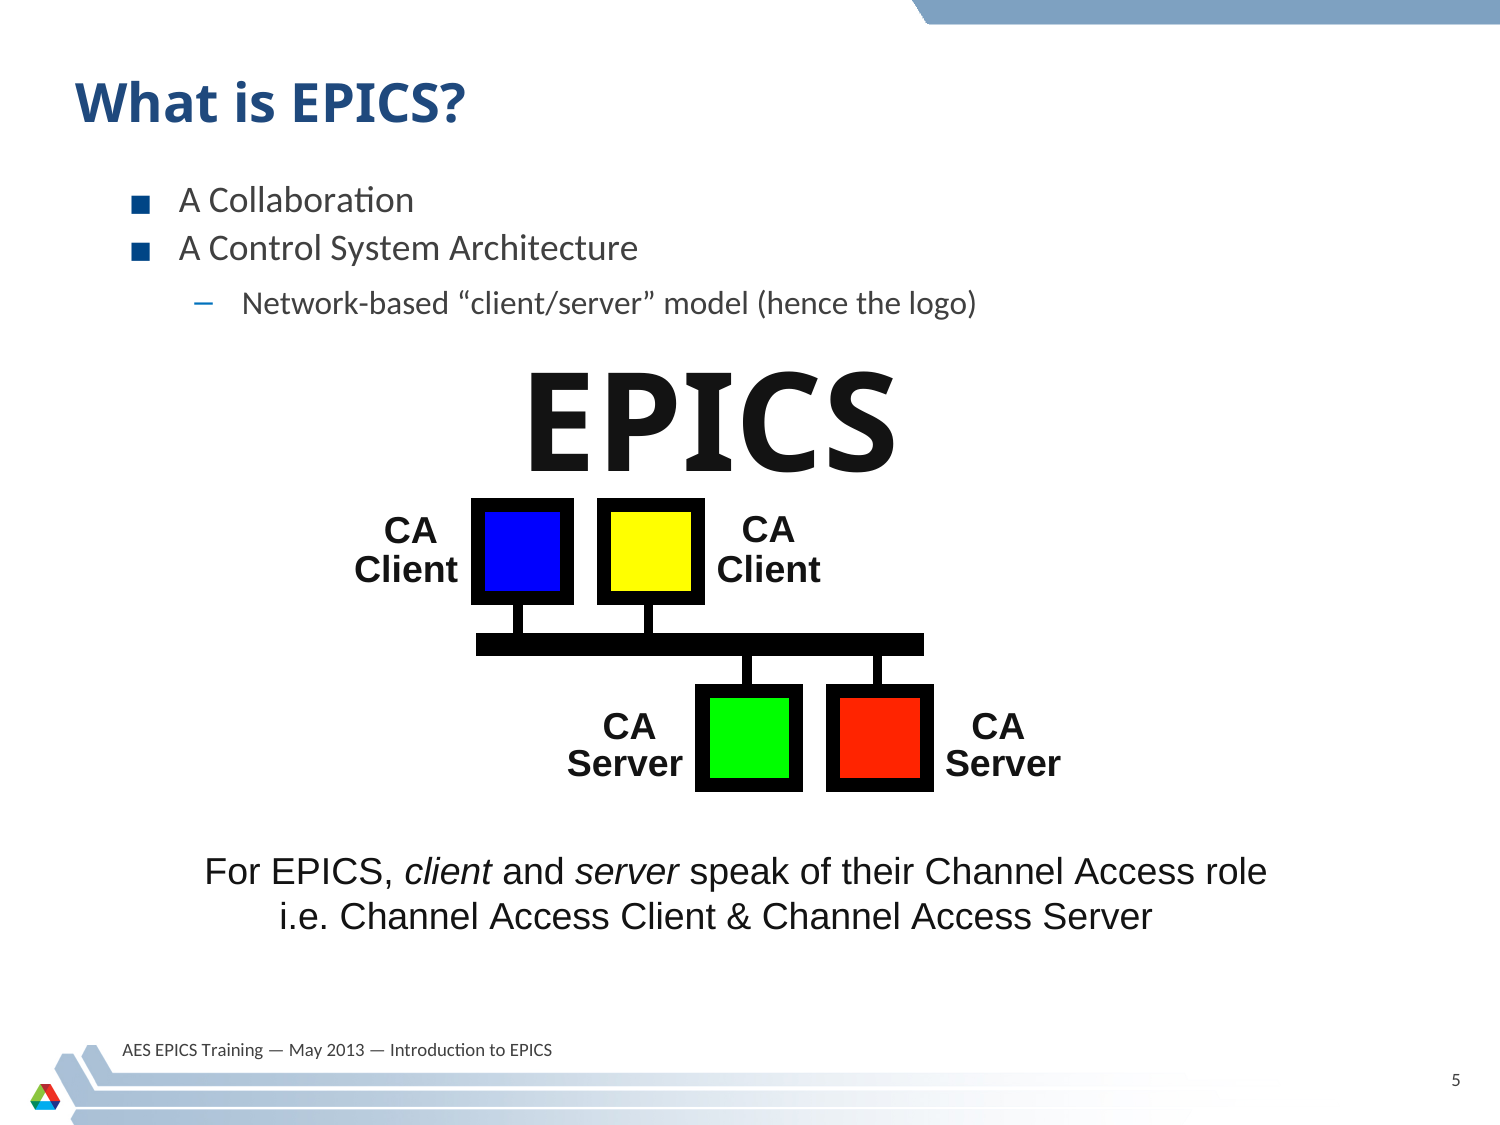

# What is EPICS?
A Collaboration
A Control System Architecture
Network-based “client/server” model (hence the logo)‏
EPICS
CA
CA
Client
Client
CA
CA
Server
Server
For EPICS, client and server speak of their Channel Access role
i.e. Channel Access Client & Channel Access Server
AES EPICS Training — May 2013 — Introduction to EPICS
5